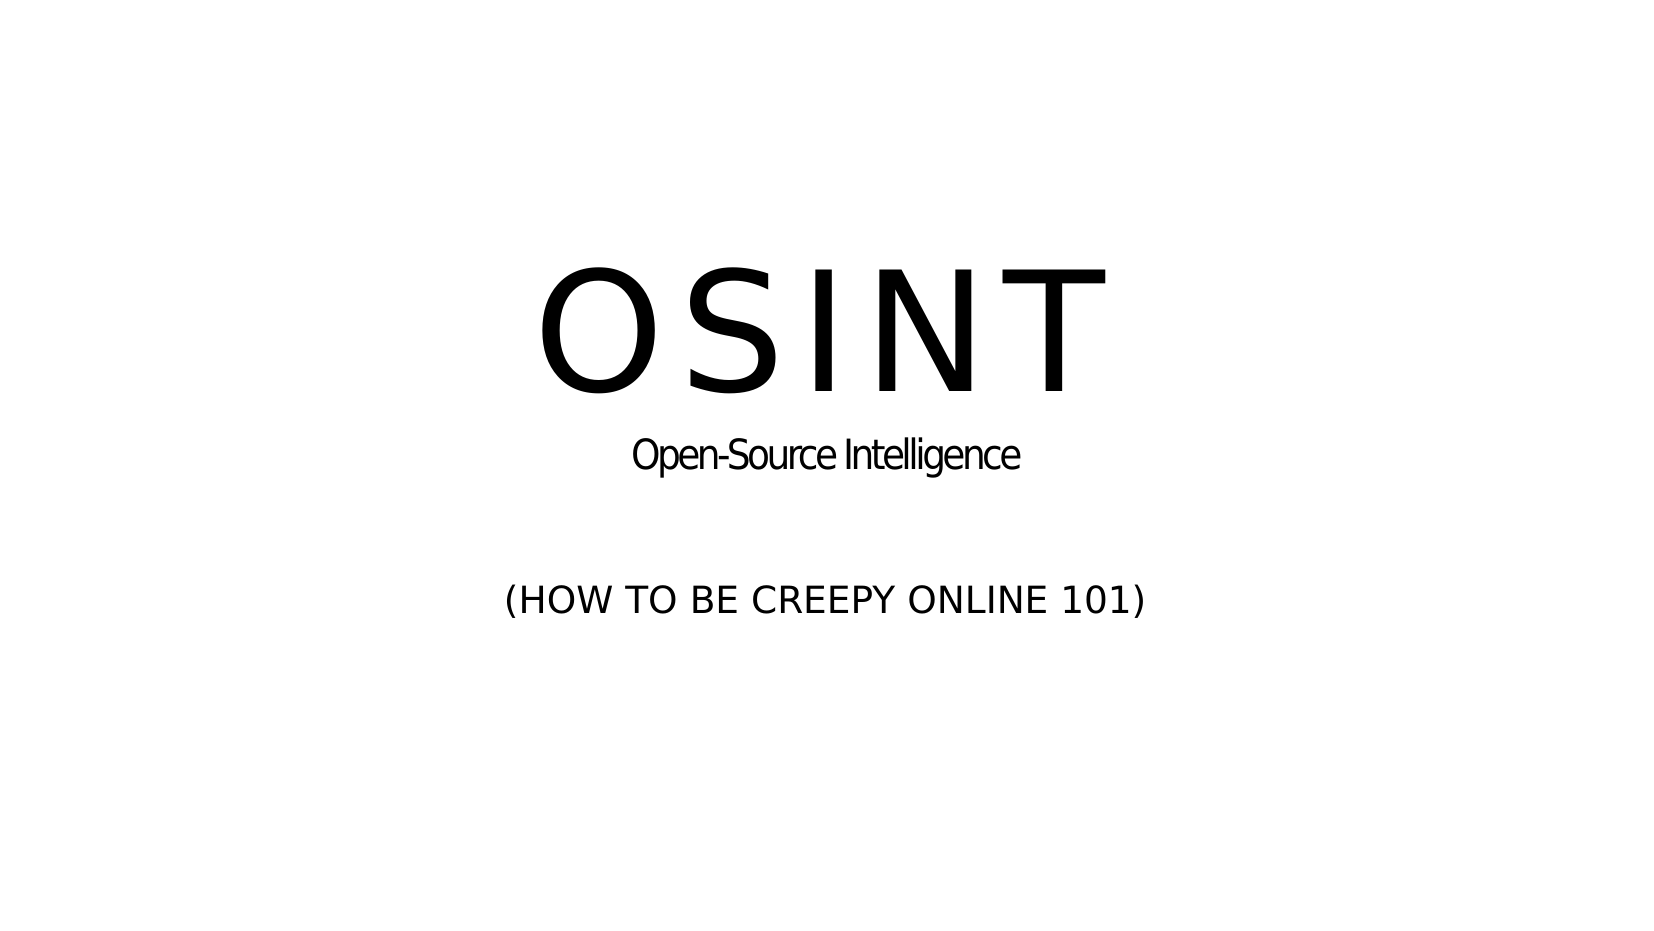

# OSINT Open-Source Intelligence
(HOW TO BE CREEPY ONLINE 101)